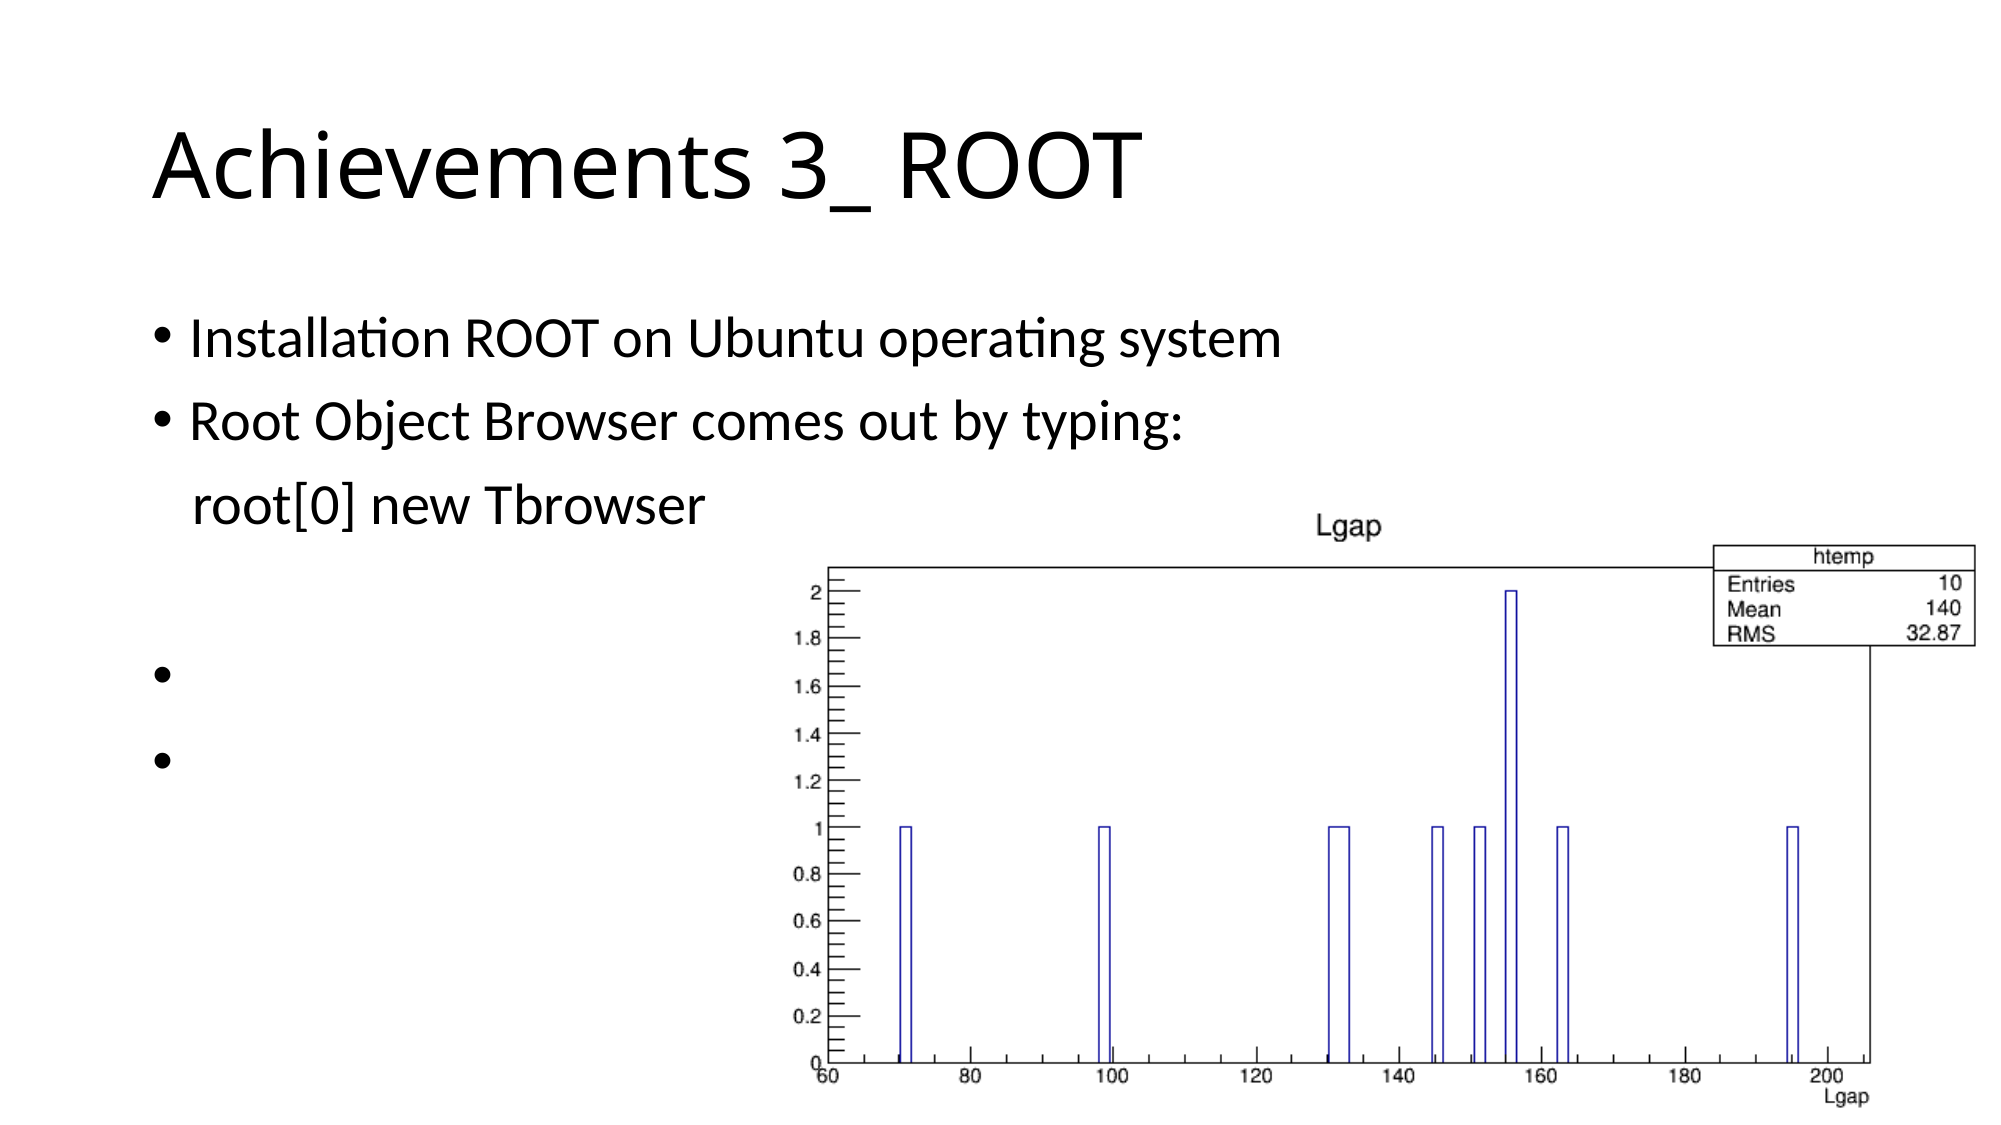

# Achievements 3_ ROOT
Installation ROOT on Ubuntu operating system
Root Object Browser comes out by typing:
 root[0] new Tbrowser
University of Central Lancashire